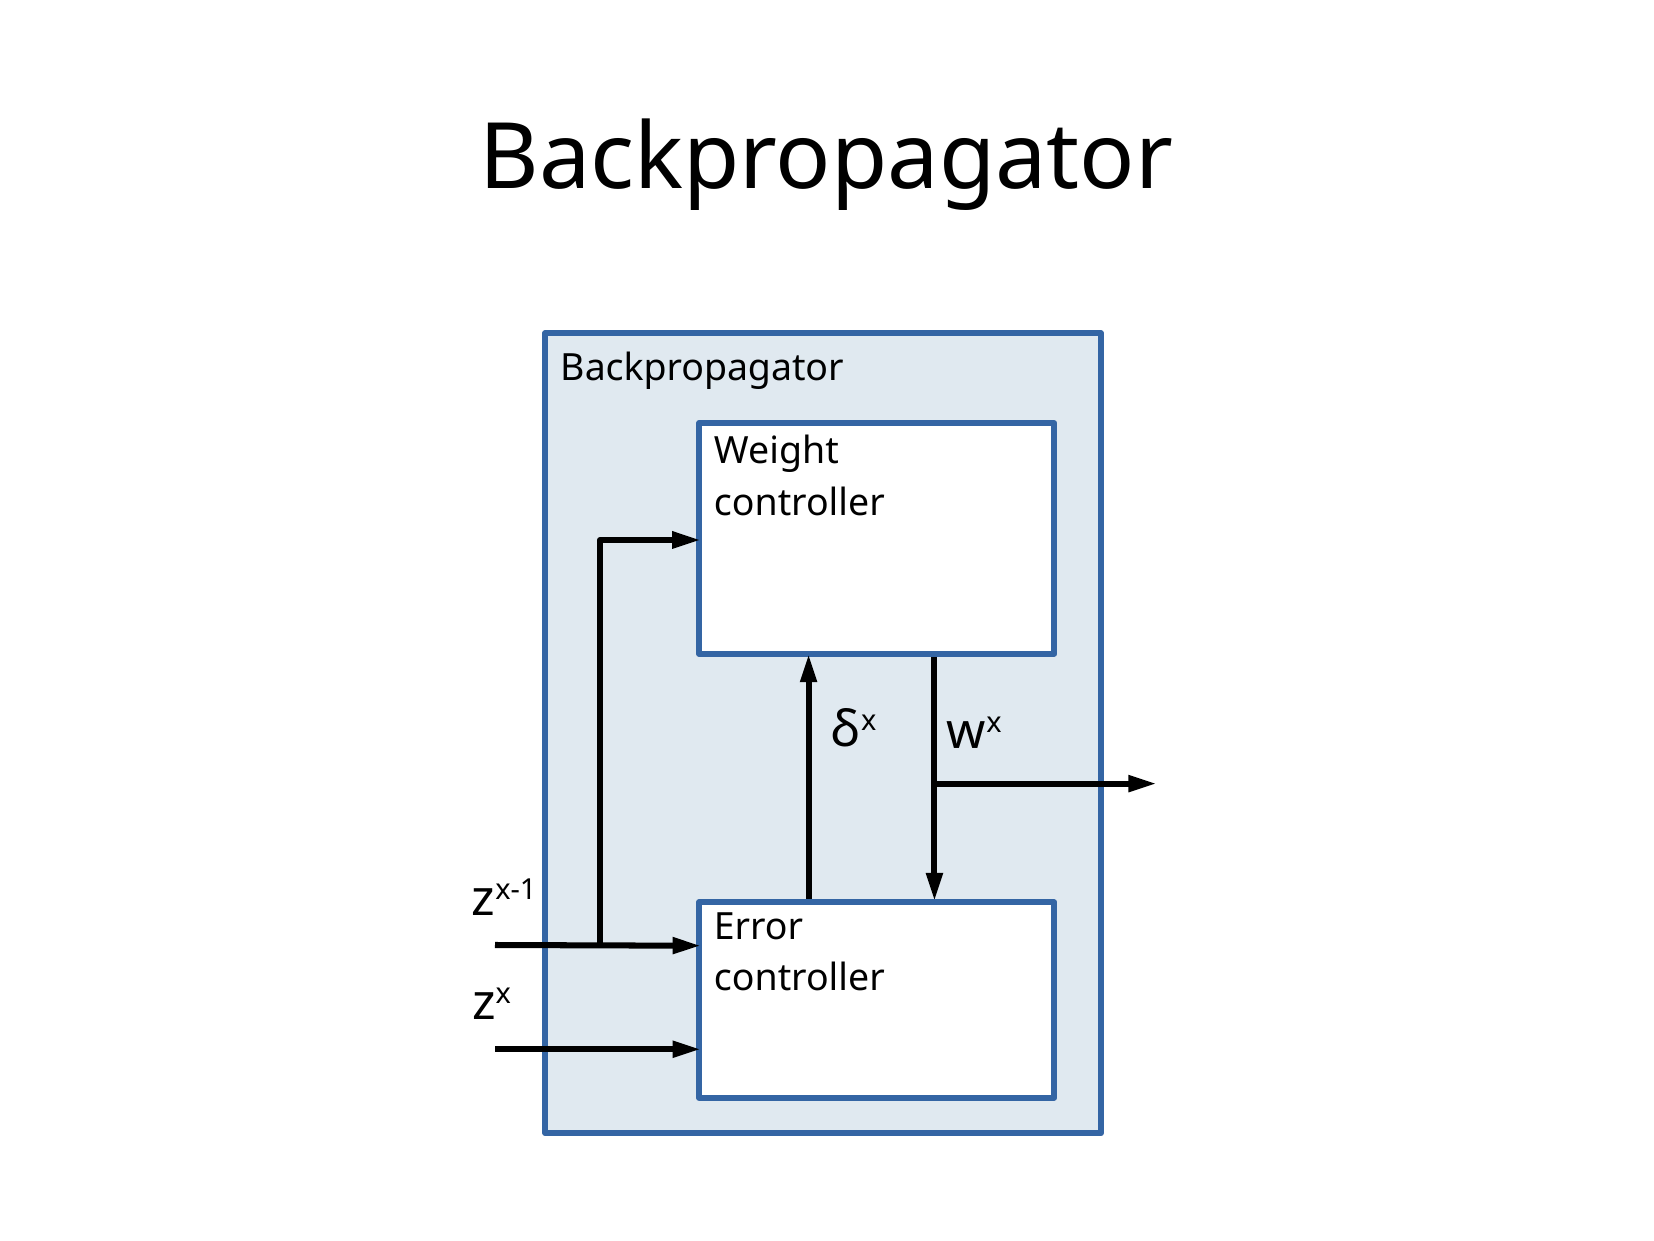

# Backpropagator
Backpropagator
Weight
controller
δx
wx
zx-1
Error
controller
zx